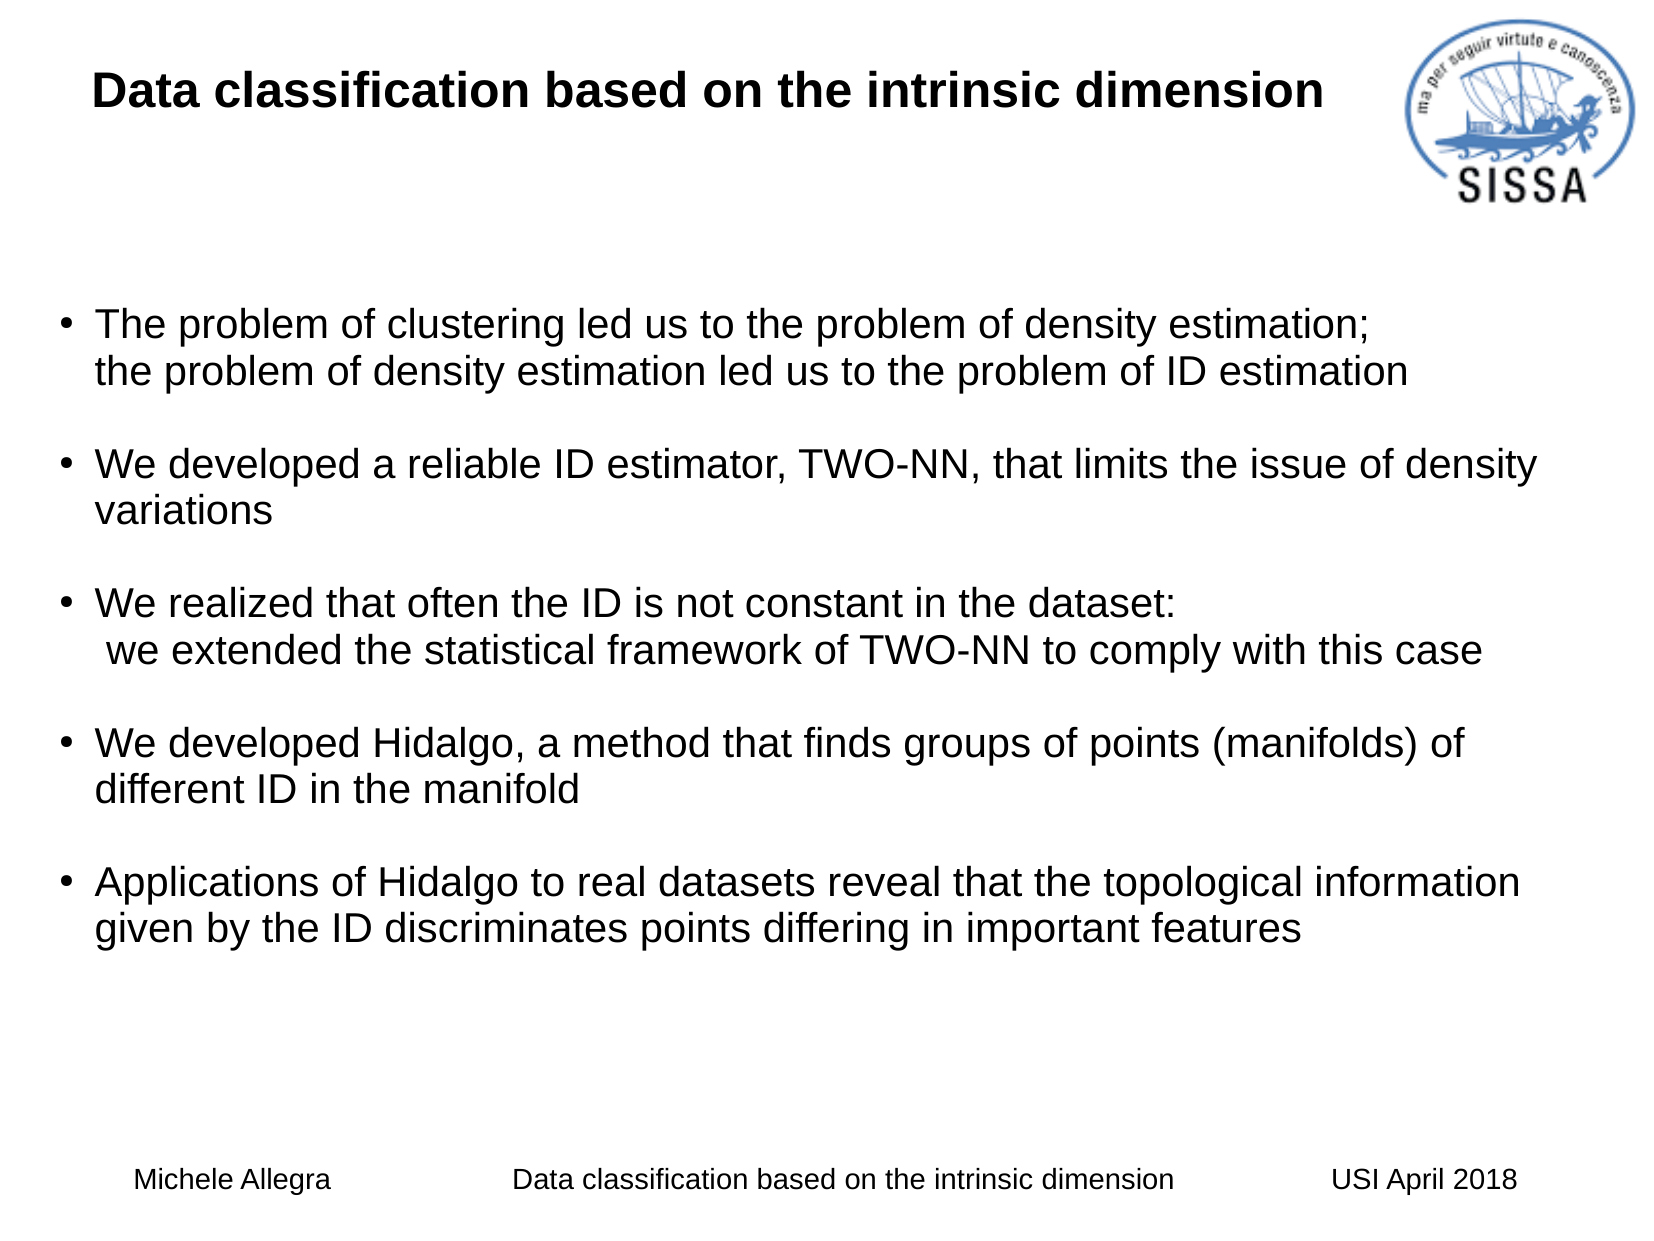

# Data classification based on the intrinsic dimension
The problem of clustering led us to the problem of density estimation;
the problem of density estimation led us to the problem of ID estimation
We developed a reliable ID estimator, TWO-NN, that limits the issue of density variations
We realized that often the ID is not constant in the dataset: we extended the statistical framework of TWO-NN to comply with this case
We developed Hidalgo, a method that finds groups of points (manifolds) of
different ID in the manifold
Applications of Hidalgo to real datasets reveal that the topological information given by the ID discriminates points differing in important features
Michele Allegra Data classification based on the intrinsic dimension USI April 2018